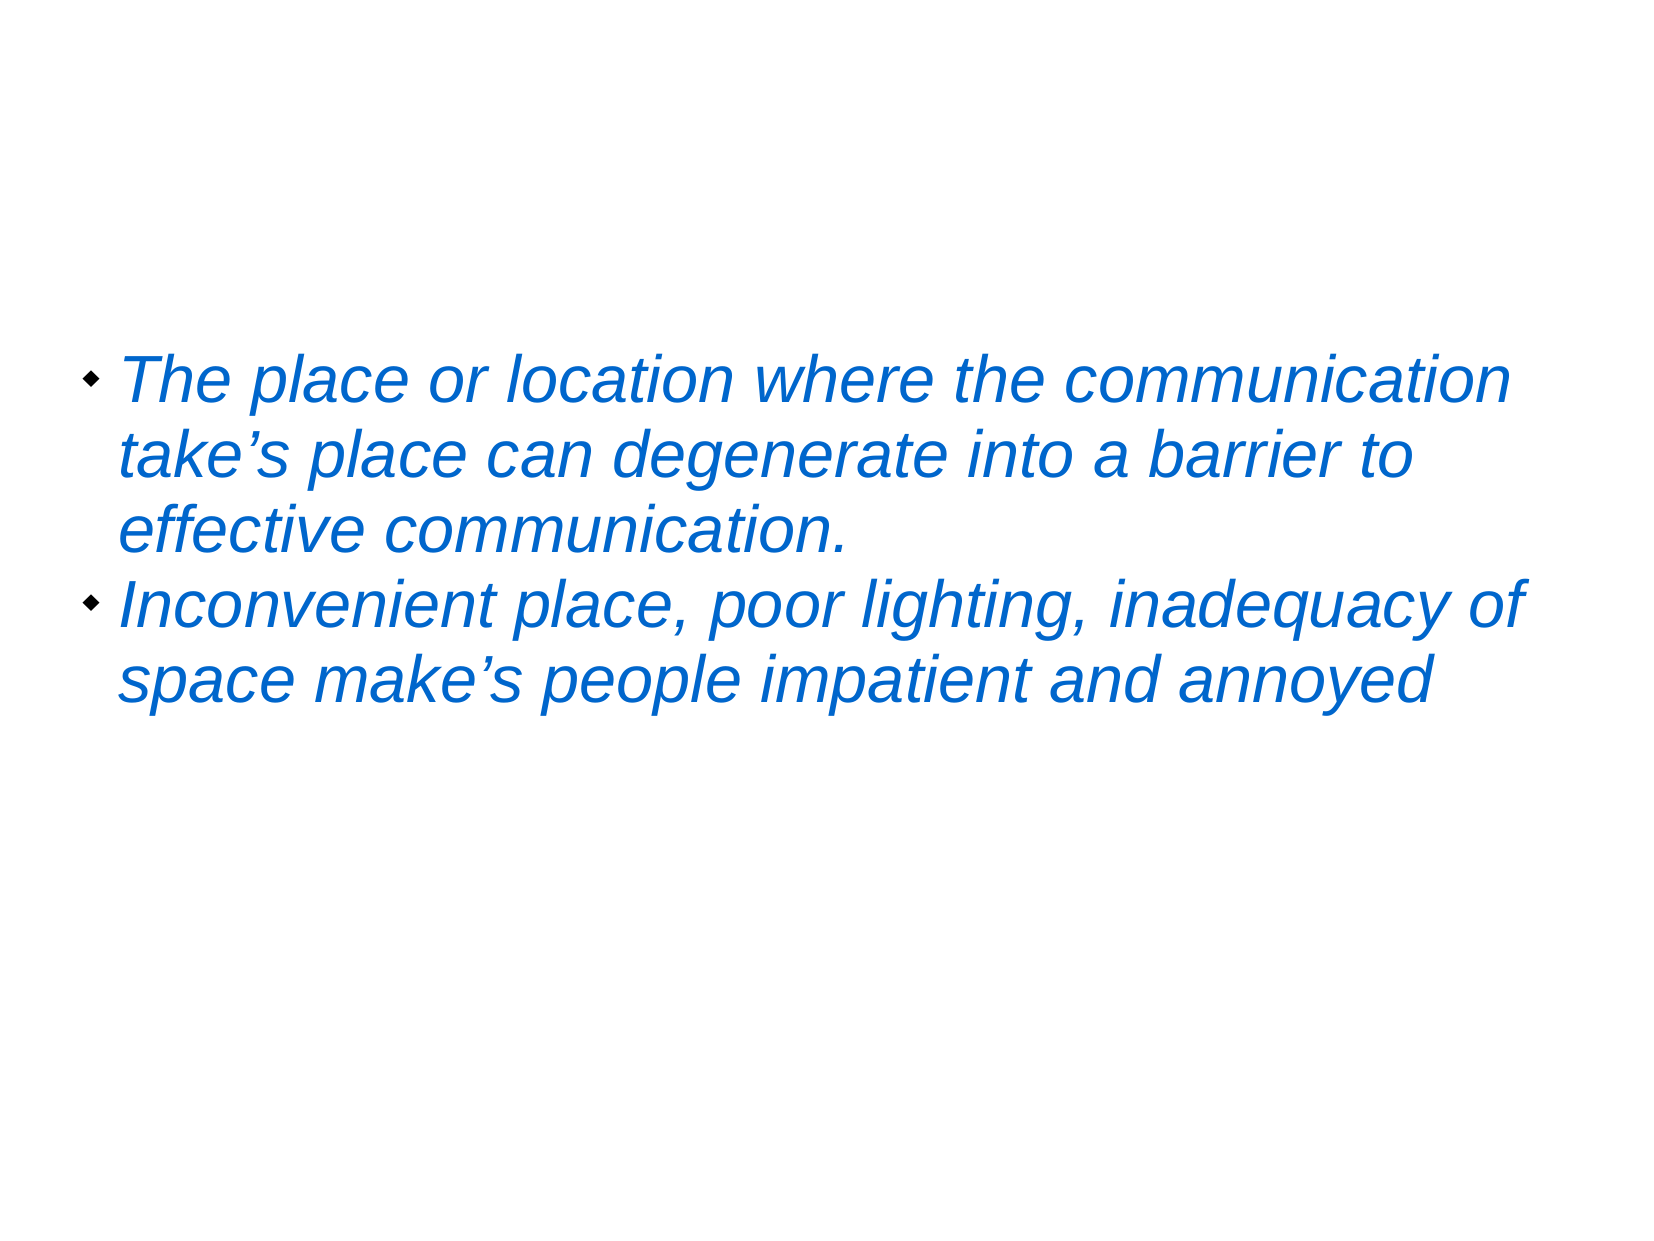

# The place or location where the communication take’s place can degenerate into a barrier to effective communication.
Inconvenient place, poor lighting, inadequacy of space make’s people impatient and annoyed